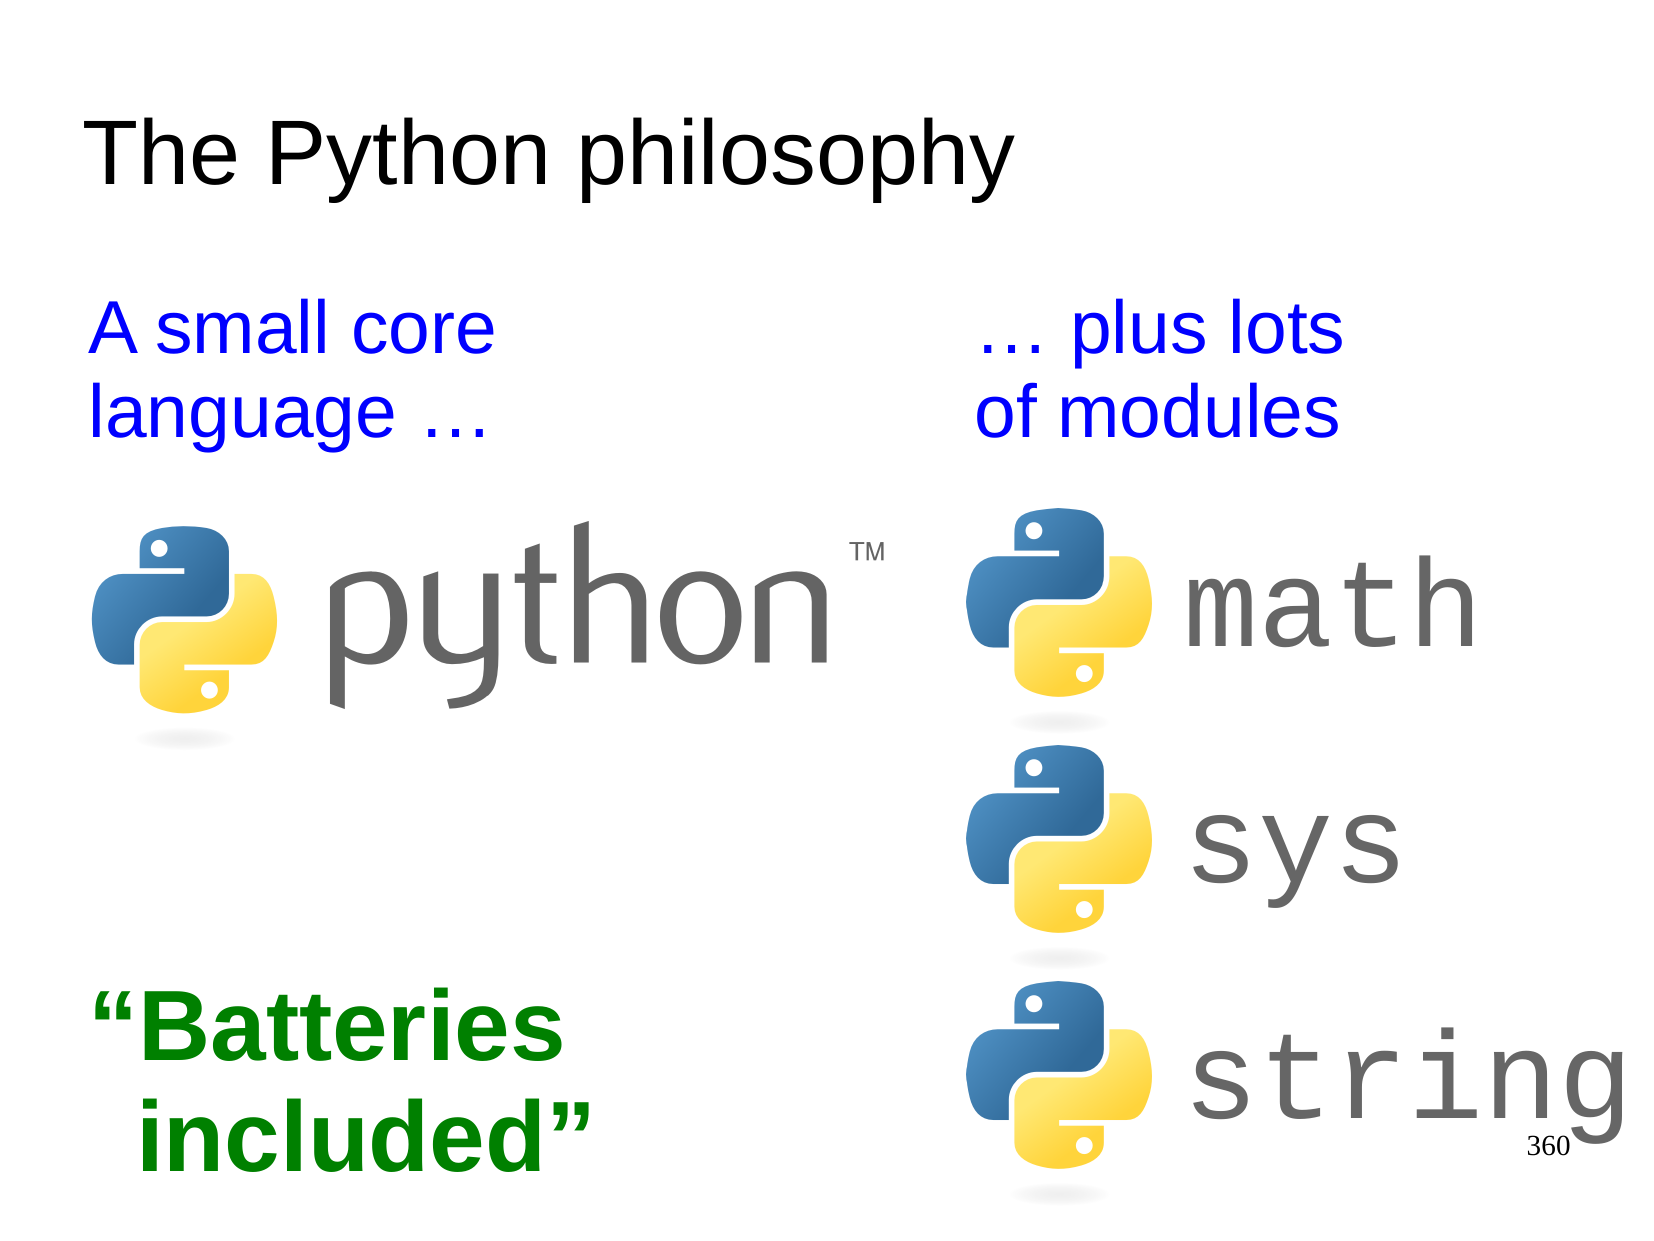

# The Python philosophy
A small core
language …
… plus lots
of modules
math
sys
“Batteries
	included”
string
360